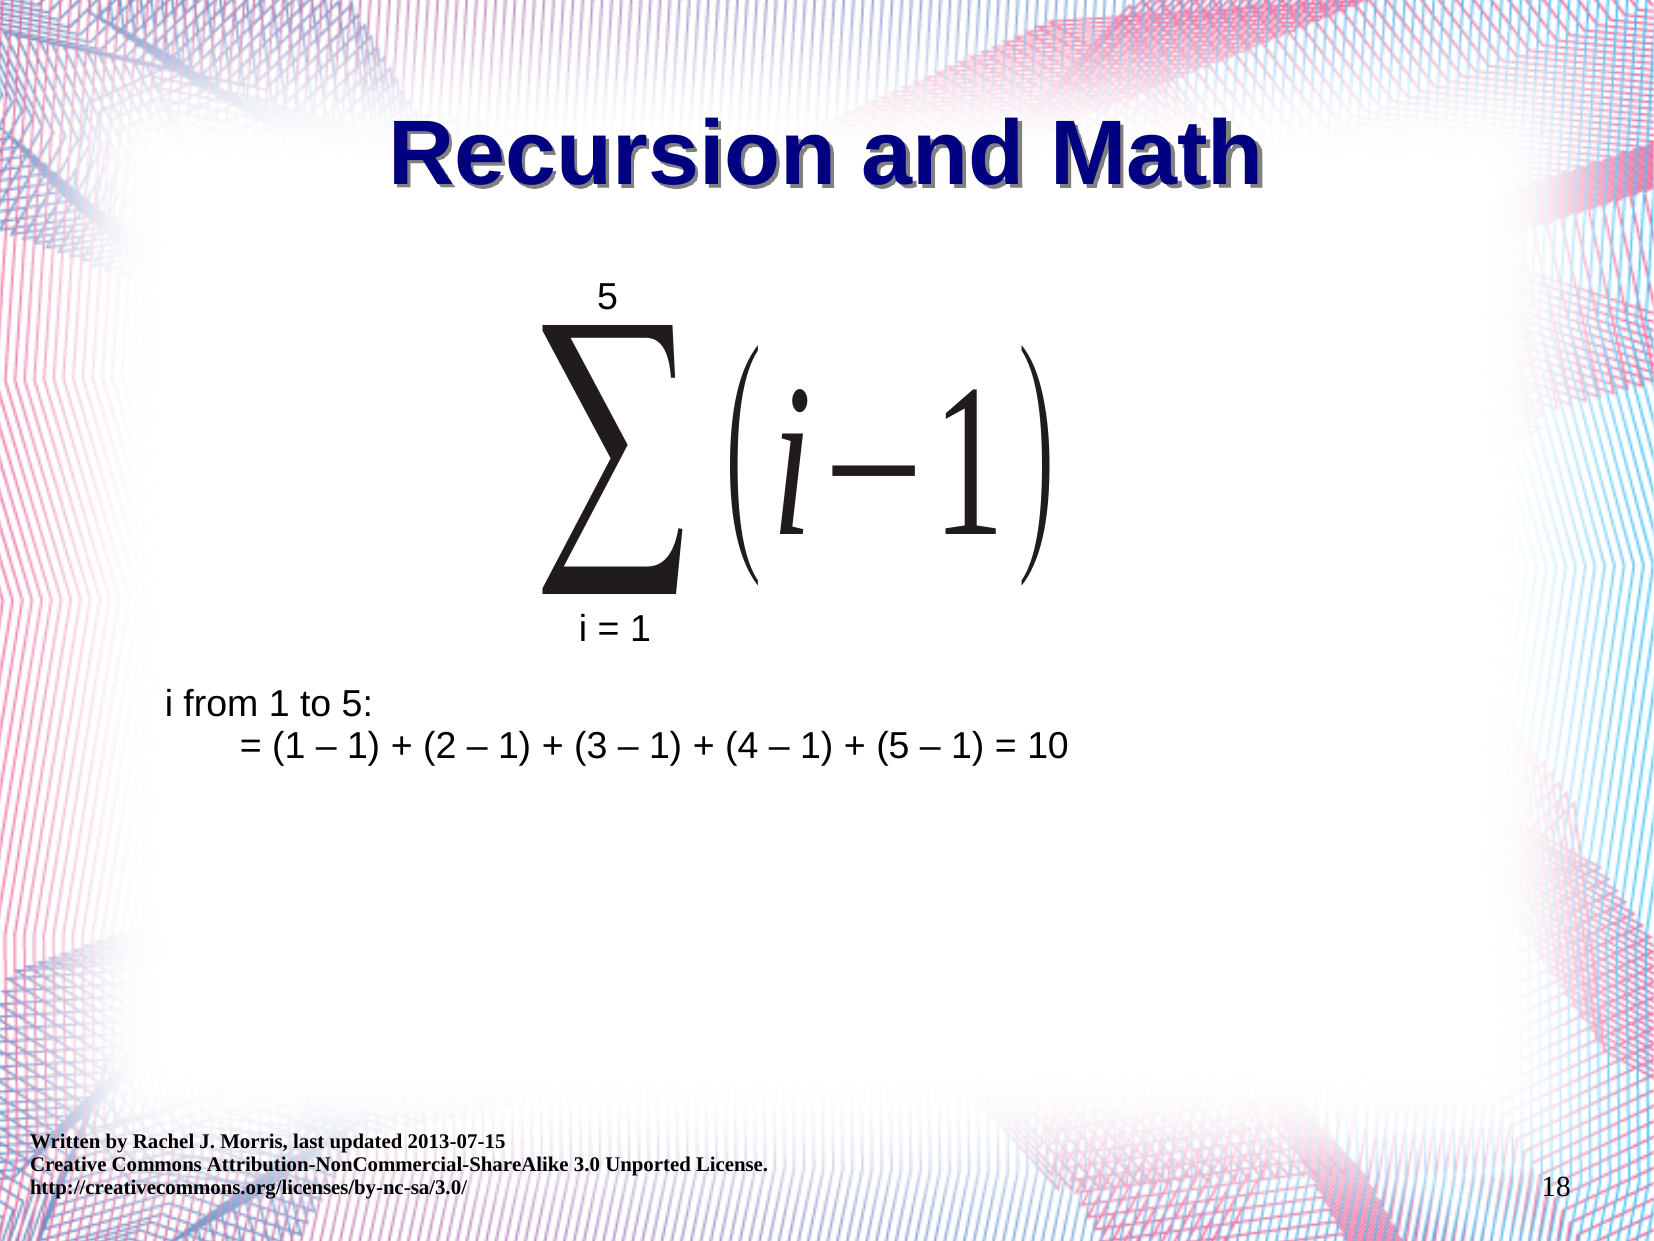

# Recursion and Math
5
i = 1
i from 1 to 5:
	= (1 – 1) + (2 – 1) + (3 – 1) + (4 – 1) + (5 – 1) = 10
18